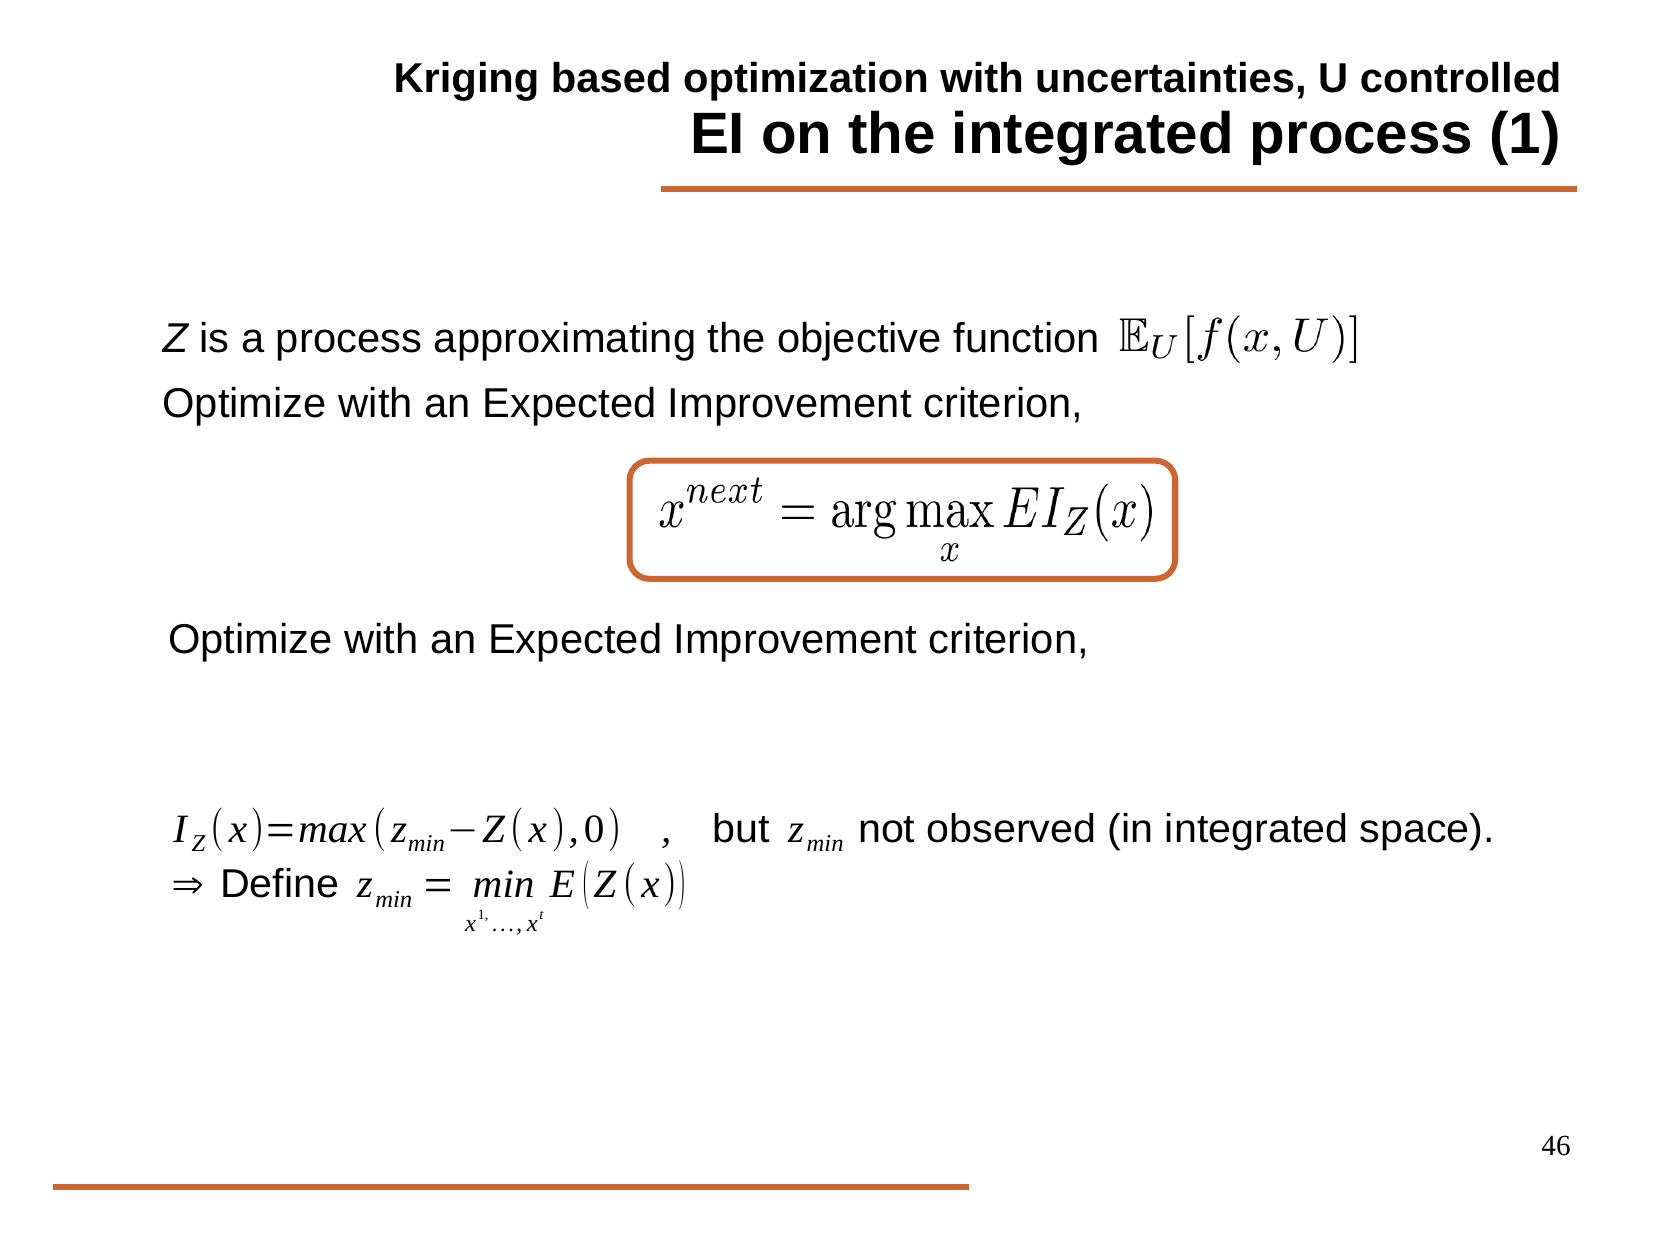

Kriging based optimization with uncertainties, U controlled
EI on the integrated process (1)
Z is a process approximating the objective function
Optimize with an Expected Improvement criterion,
Optimize with an Expected Improvement criterion,
46